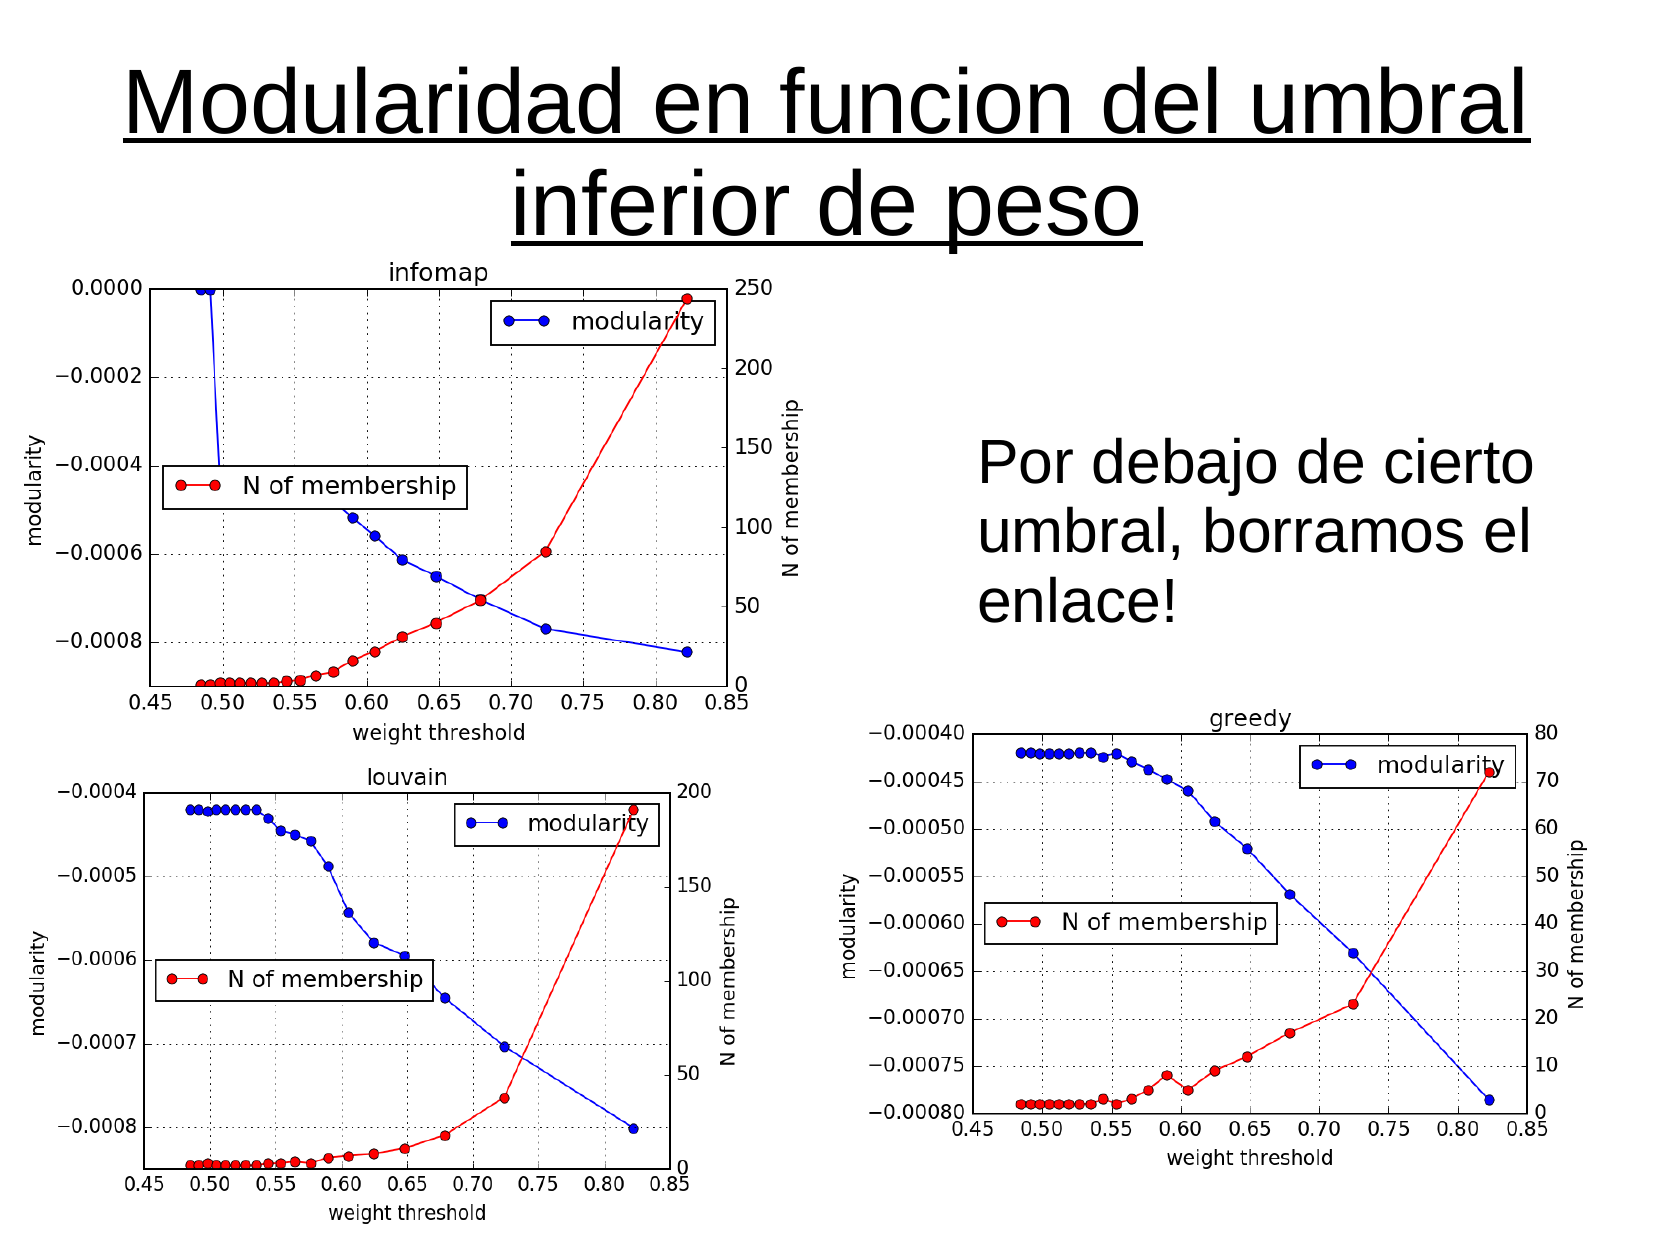

# Modularidad en funcion del umbral inferior de peso
Por debajo de cierto umbral, borramos el enlace!